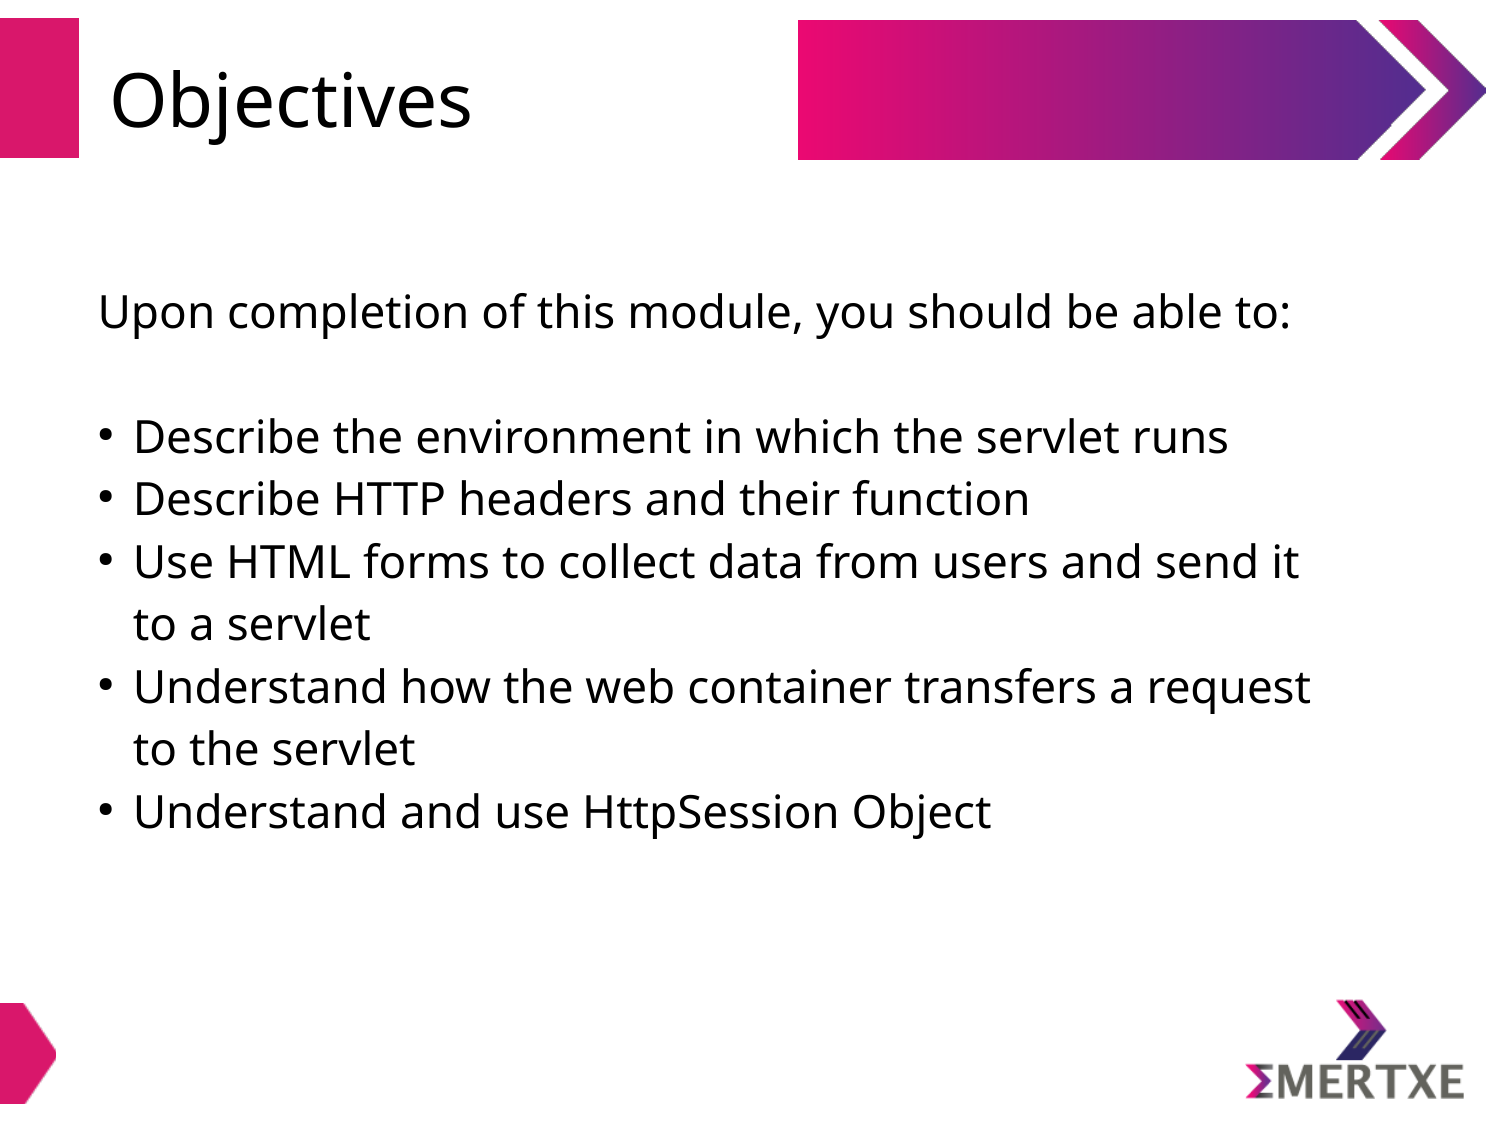

Objectives
Upon completion of this module, you should be able to:
Describe the environment in which the servlet runs
Describe HTTP headers and their function
Use HTML forms to collect data from users and send it to a servlet
Understand how the web container transfers a request to the servlet
Understand and use HttpSession Object